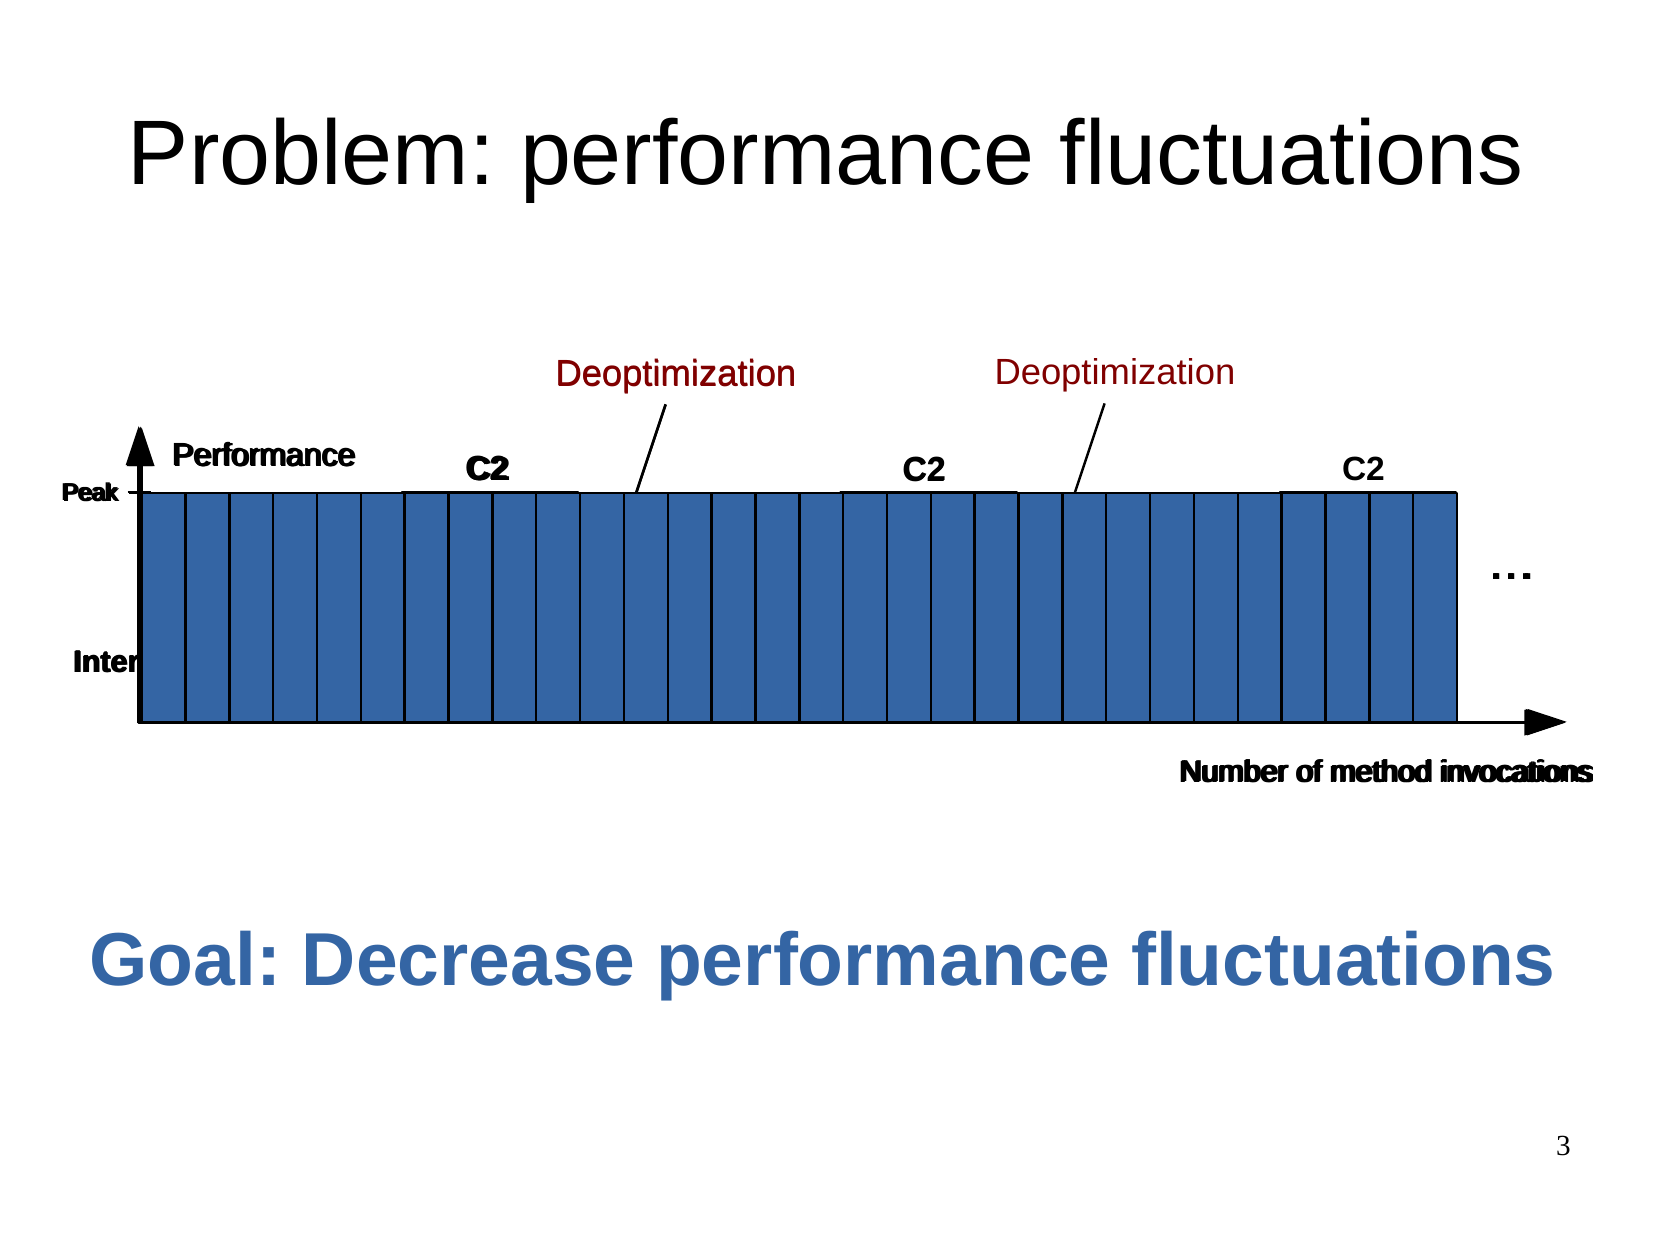

# Problem: performance fluctuations
Goal: Decrease performance fluctuations
3